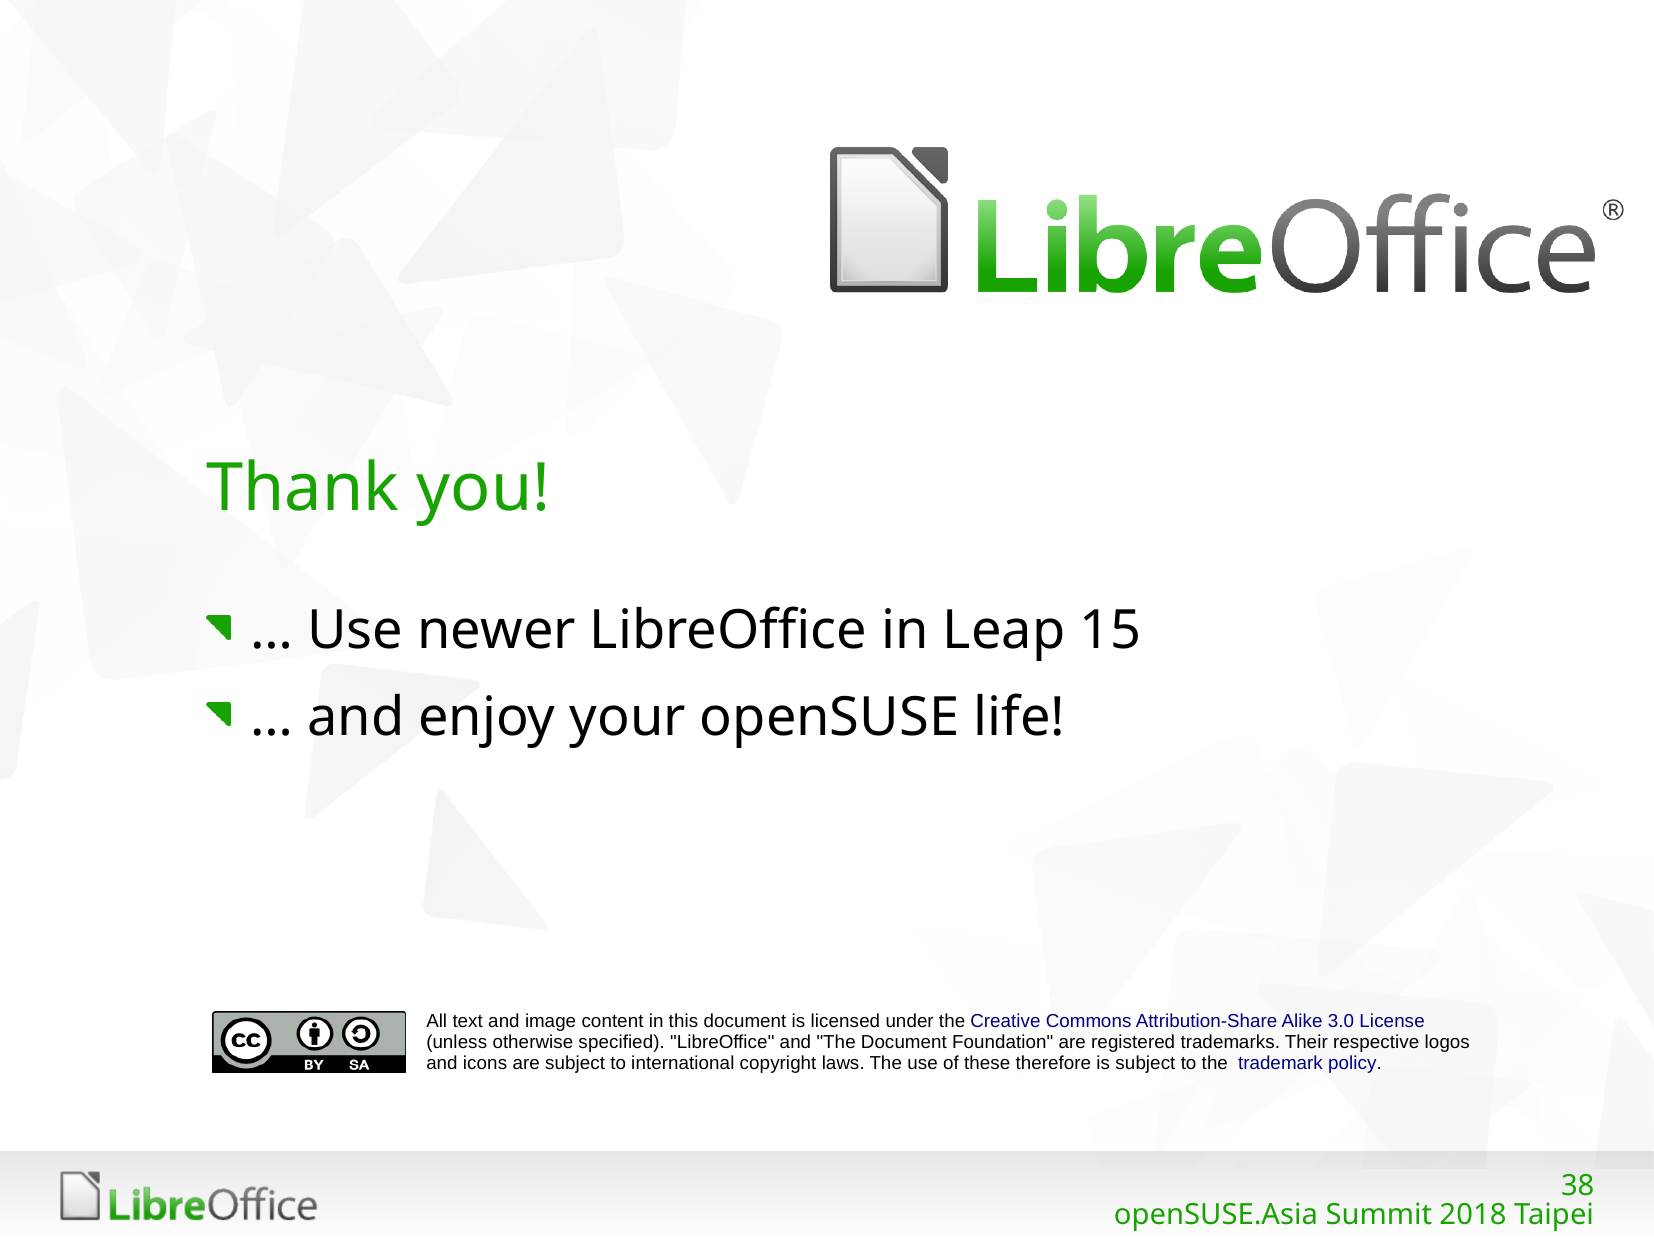

# Thank you!
… Use newer LibreOffice in Leap 15
… and enjoy your openSUSE life!
38
openSUSE.Asia Summit 2018 Taipei